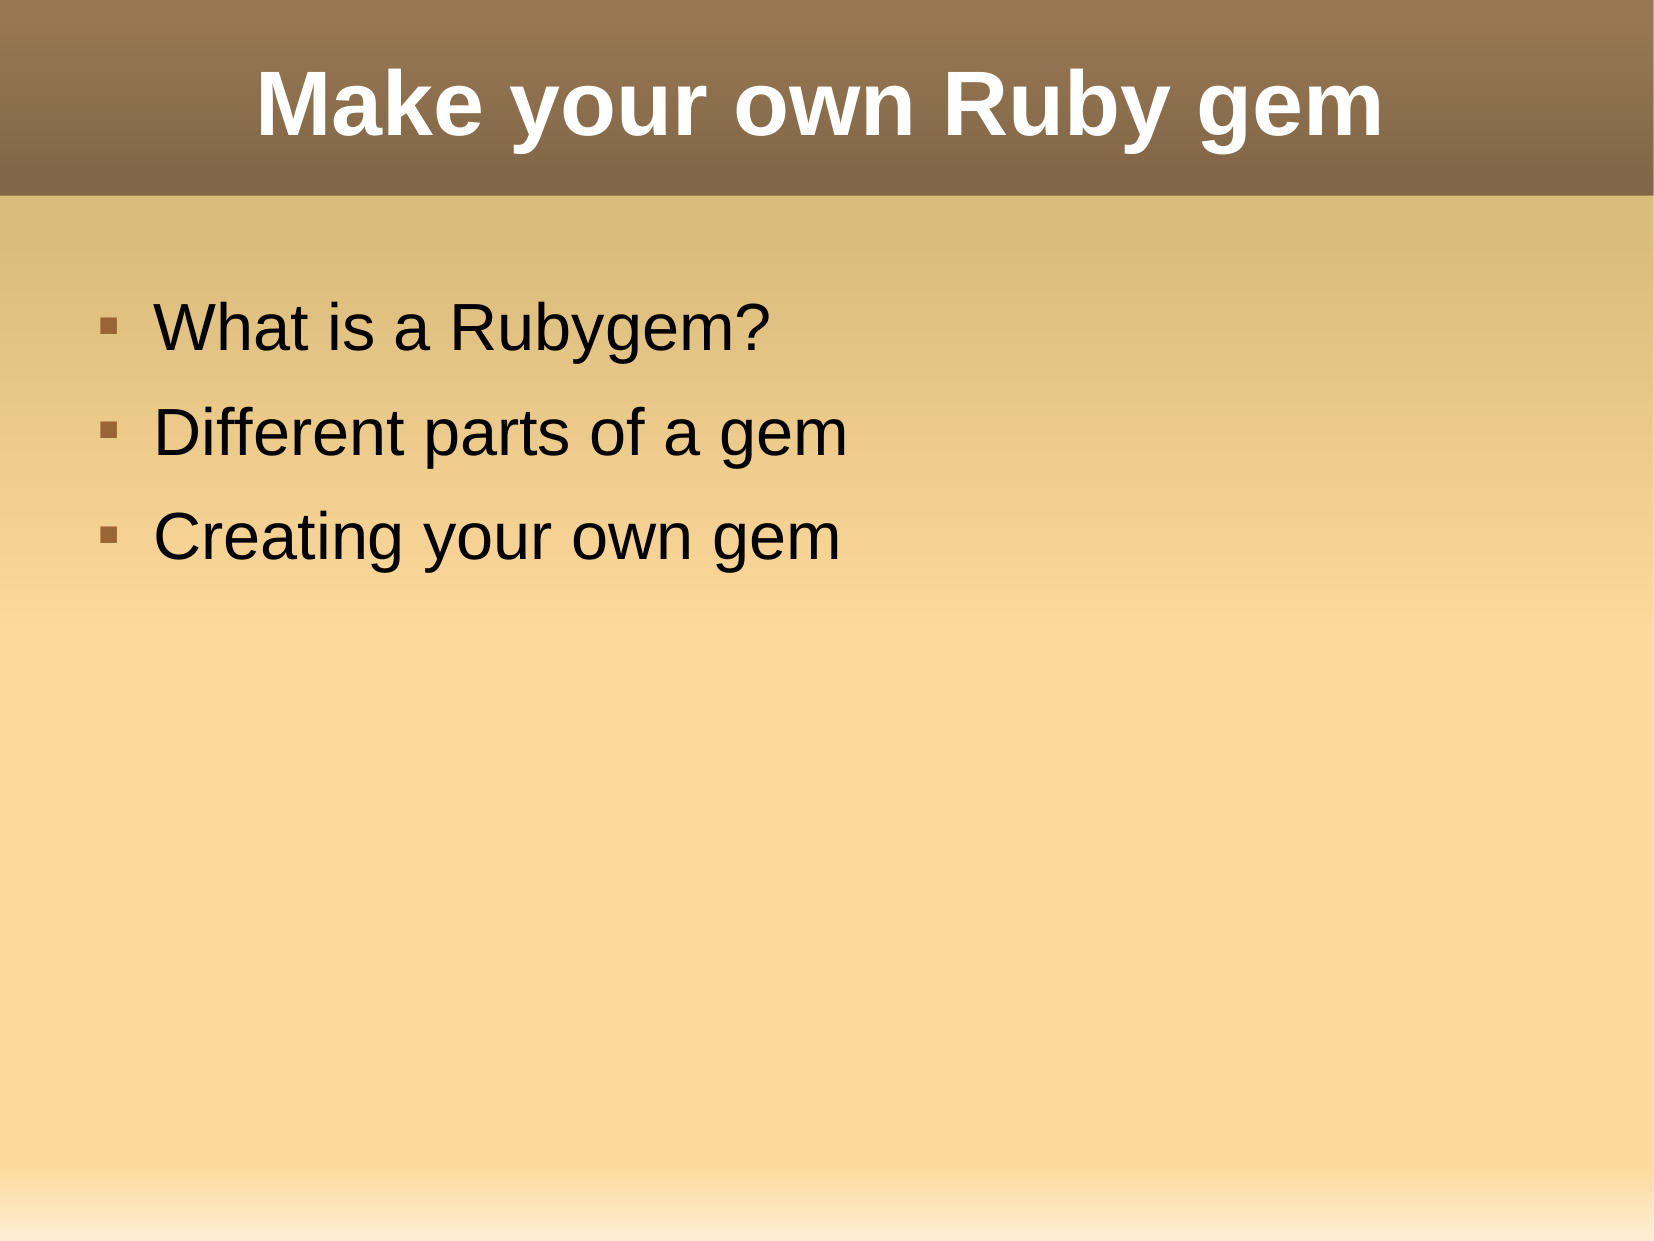

# Make your own Ruby gem
What is a Rubygem?
Different parts of a gem
Creating your own gem